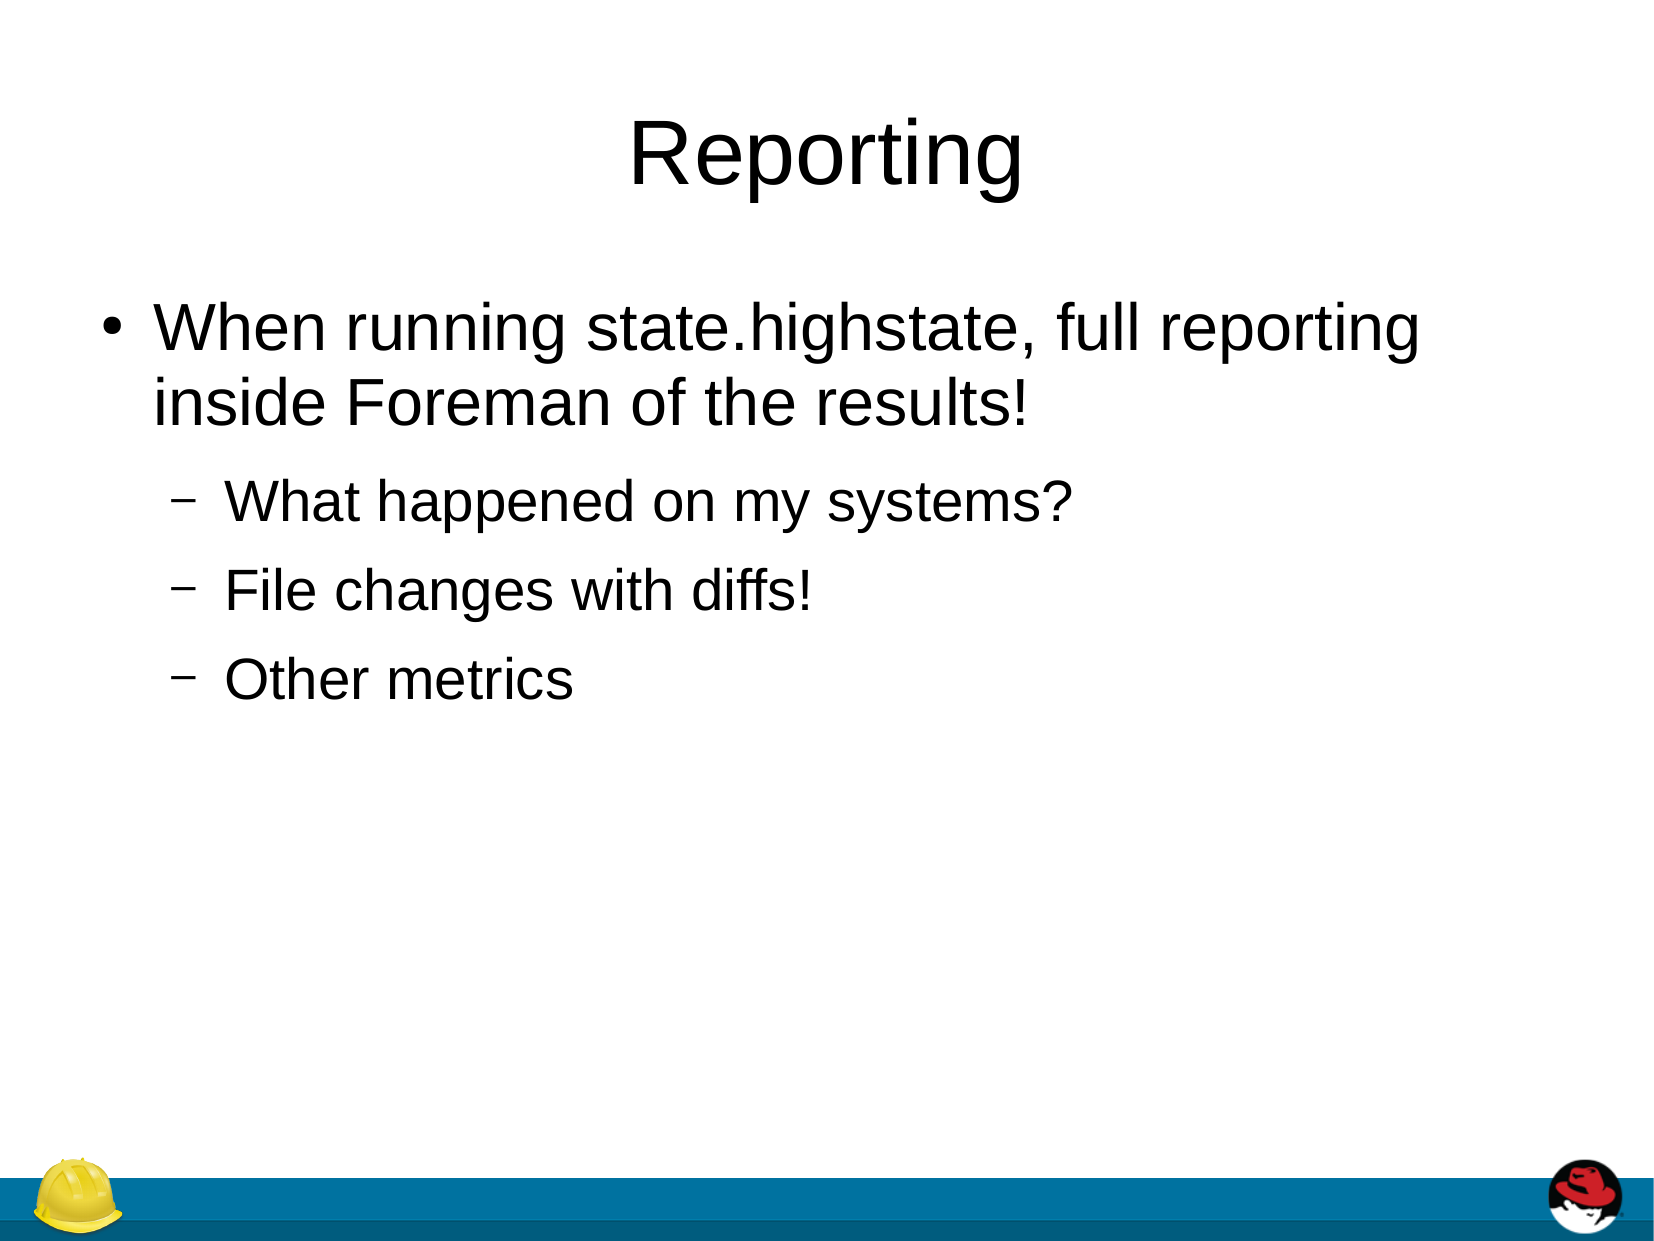

# Reporting
When running state.highstate, full reporting inside Foreman of the results!
What happened on my systems?
File changes with diffs!
Other metrics